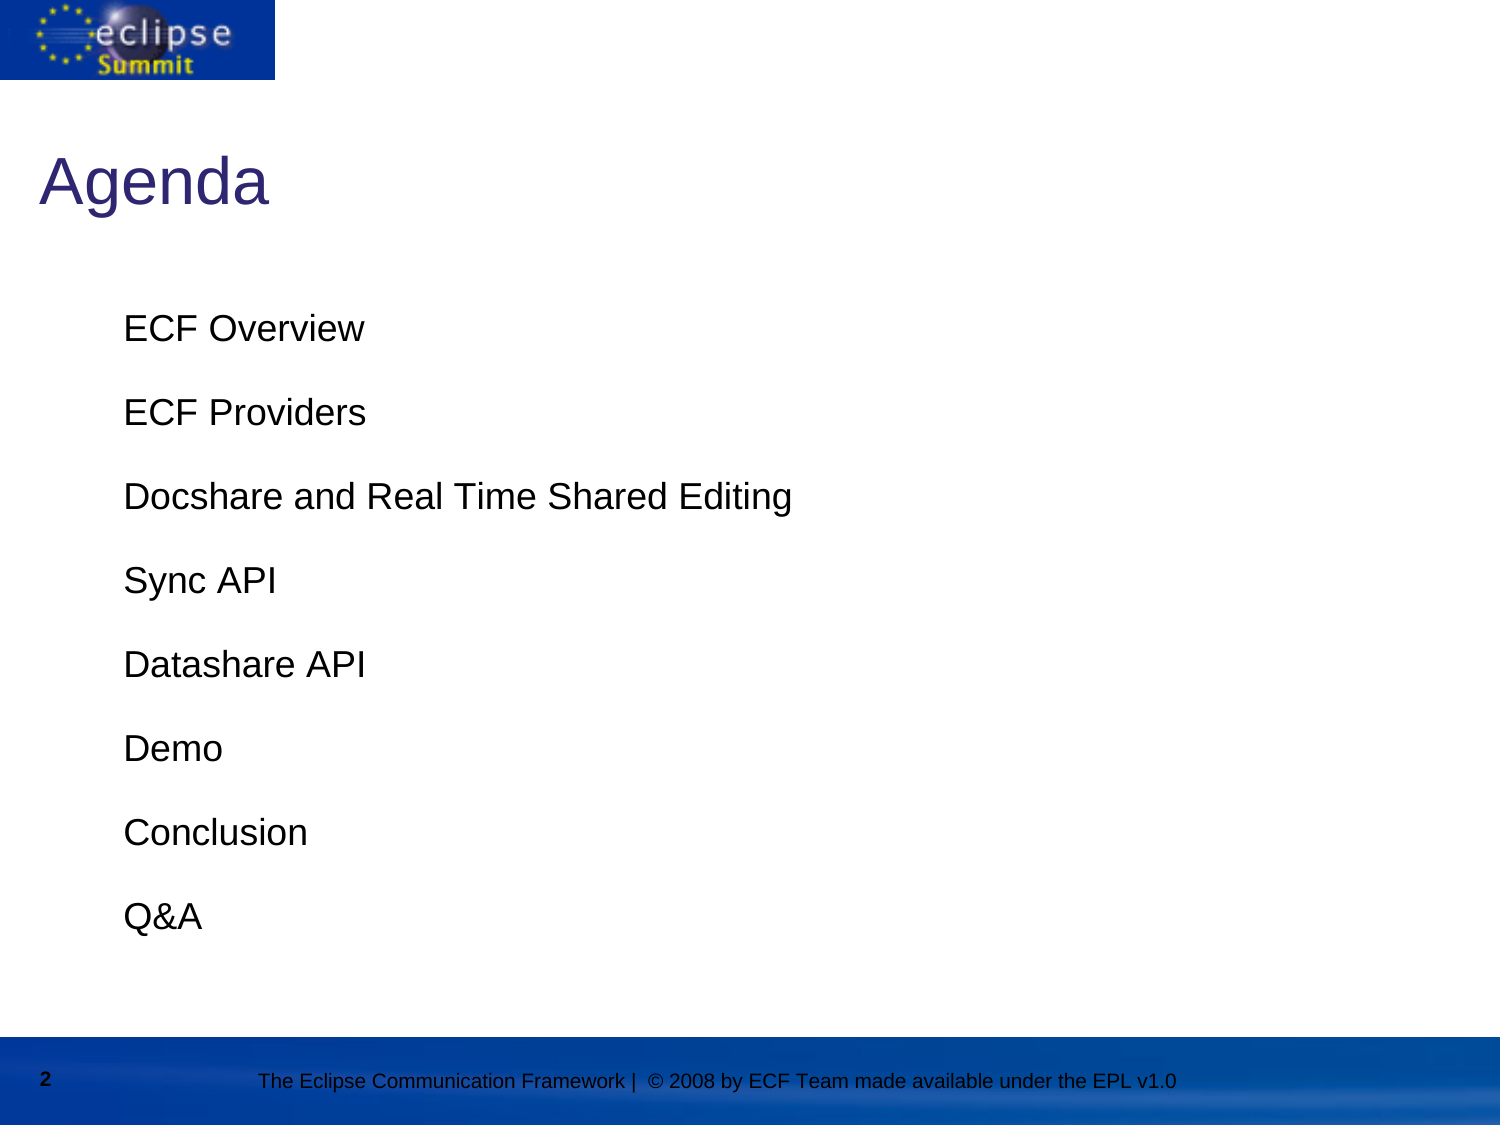

# Agenda
ECF Overview
ECF Providers
Docshare and Real Time Shared Editing
Sync API
Datashare API
Demo
Conclusion
Q&A
2